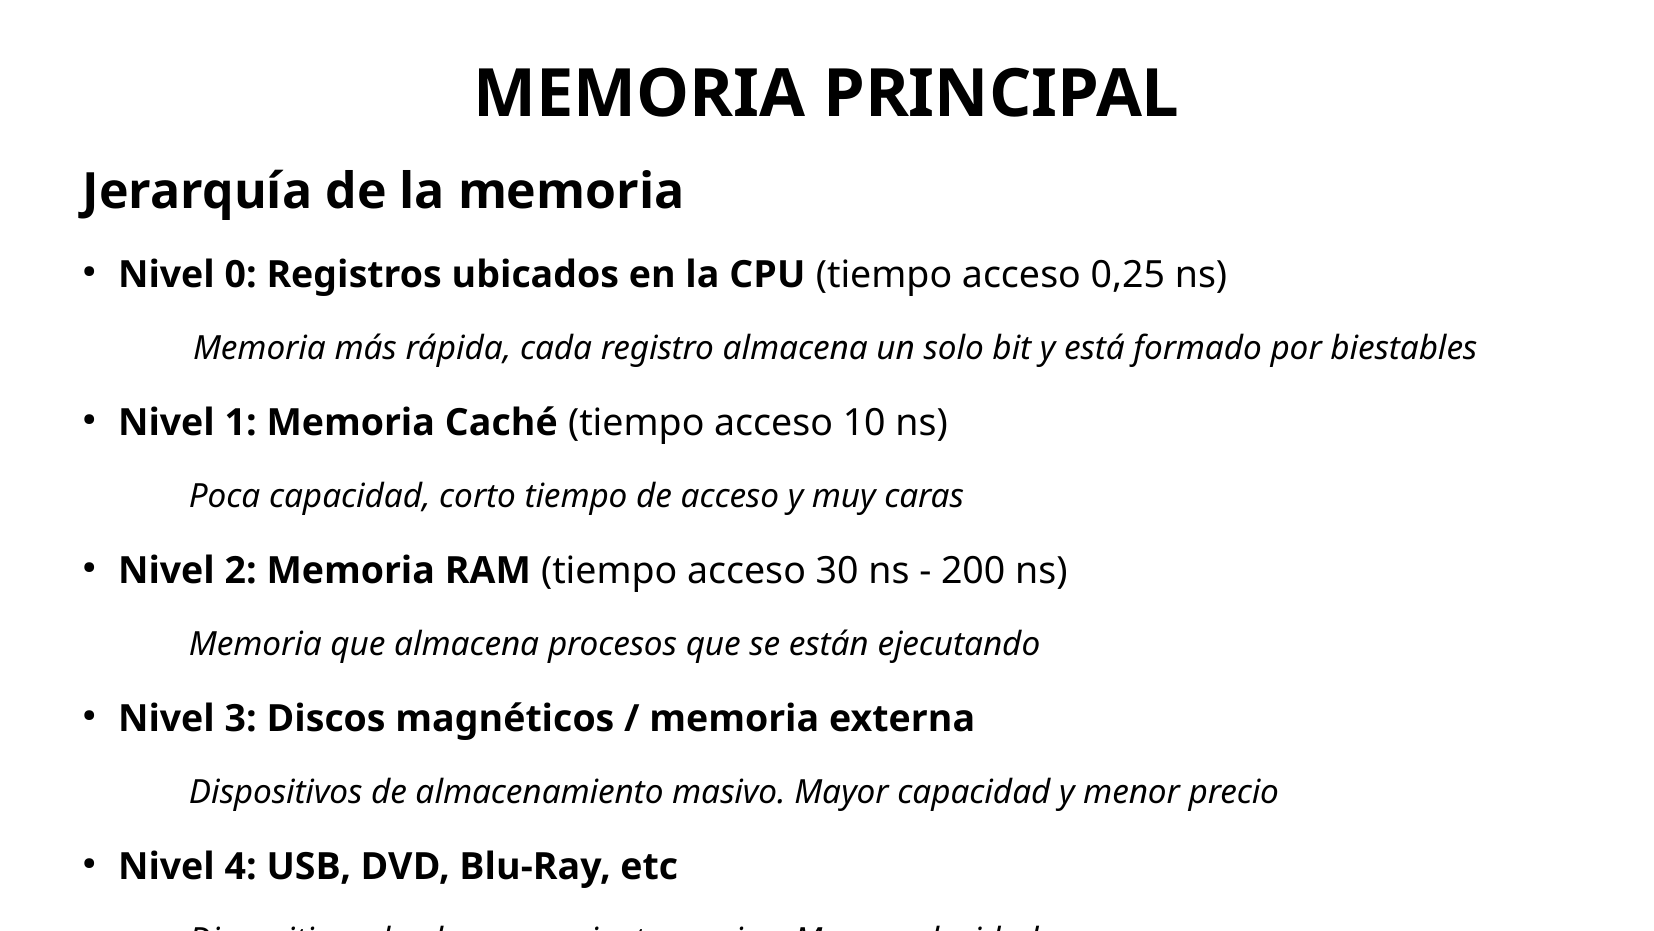

# MEMORIA PRINCIPAL
Jerarquía de la memoria
Nivel 0: Registros ubicados en la CPU (tiempo acceso 0,25 ns)
Memoria más rápida, cada registro almacena un solo bit y está formado por biestables
Nivel 1: Memoria Caché (tiempo acceso 10 ns)
Poca capacidad, corto tiempo de acceso y muy caras
Nivel 2: Memoria RAM (tiempo acceso 30 ns - 200 ns)
Memoria que almacena procesos que se están ejecutando
Nivel 3: Discos magnéticos / memoria externa
Dispositivos de almacenamiento masivo. Mayor capacidad y menor precio
Nivel 4: USB, DVD, Blu-Ray, etc
Dispositivos de almacenamiento masivo. Menor velocidad